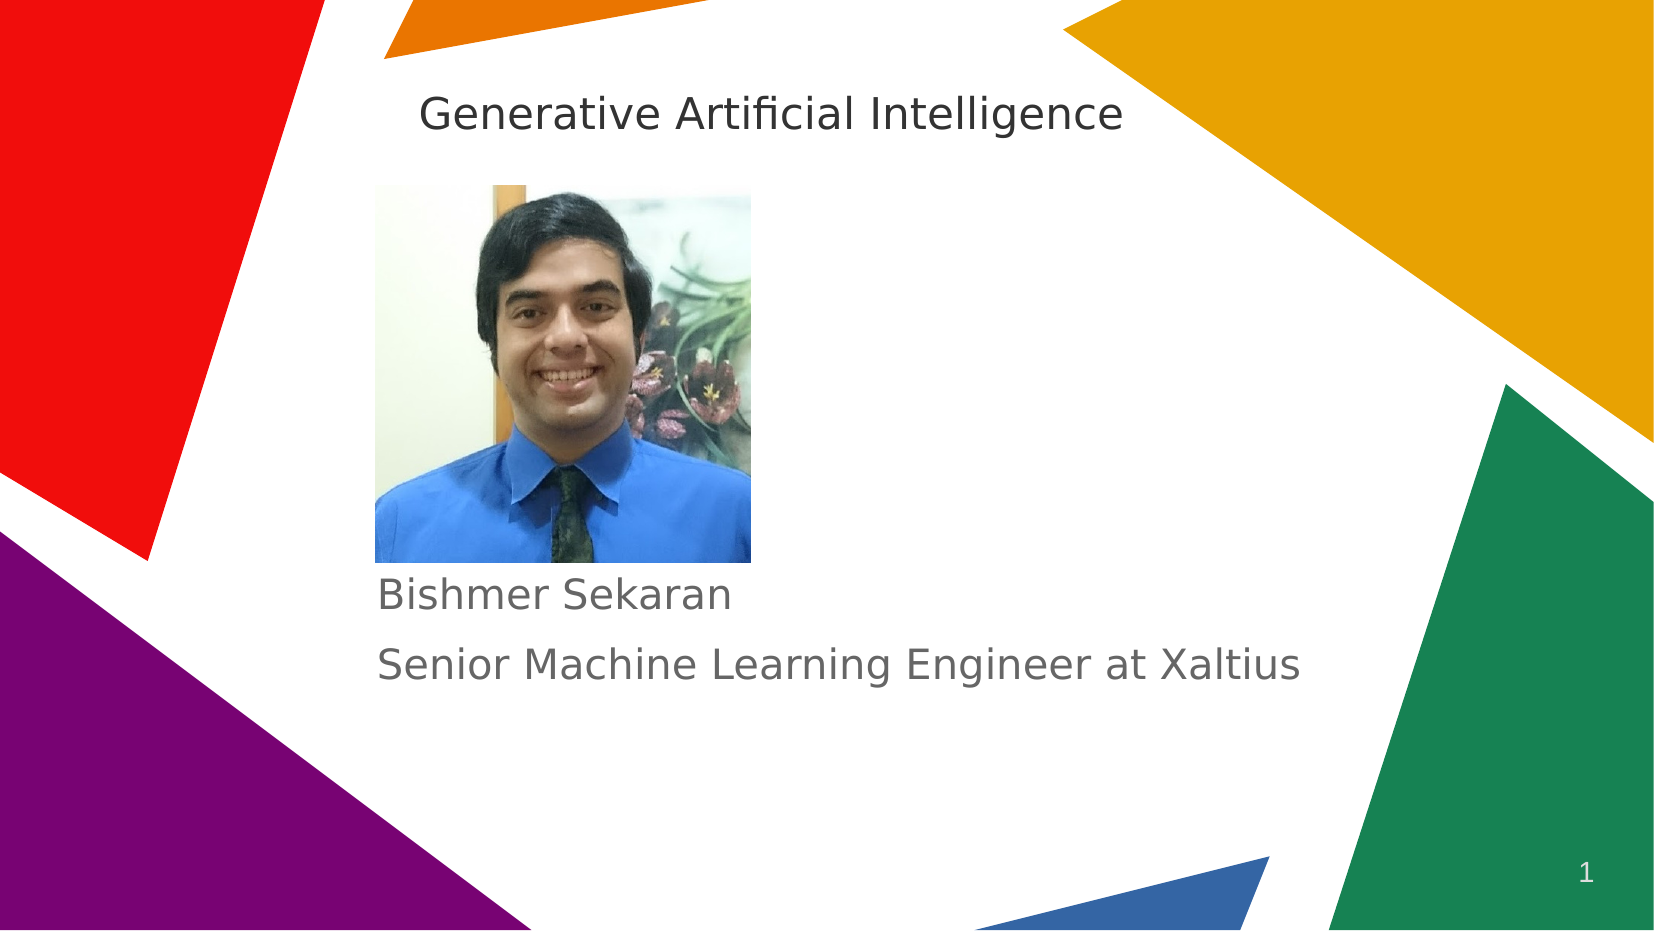

# Generative Artificial Intelligence
Bishmer Sekaran
Senior Machine Learning Engineer at Xaltius
1